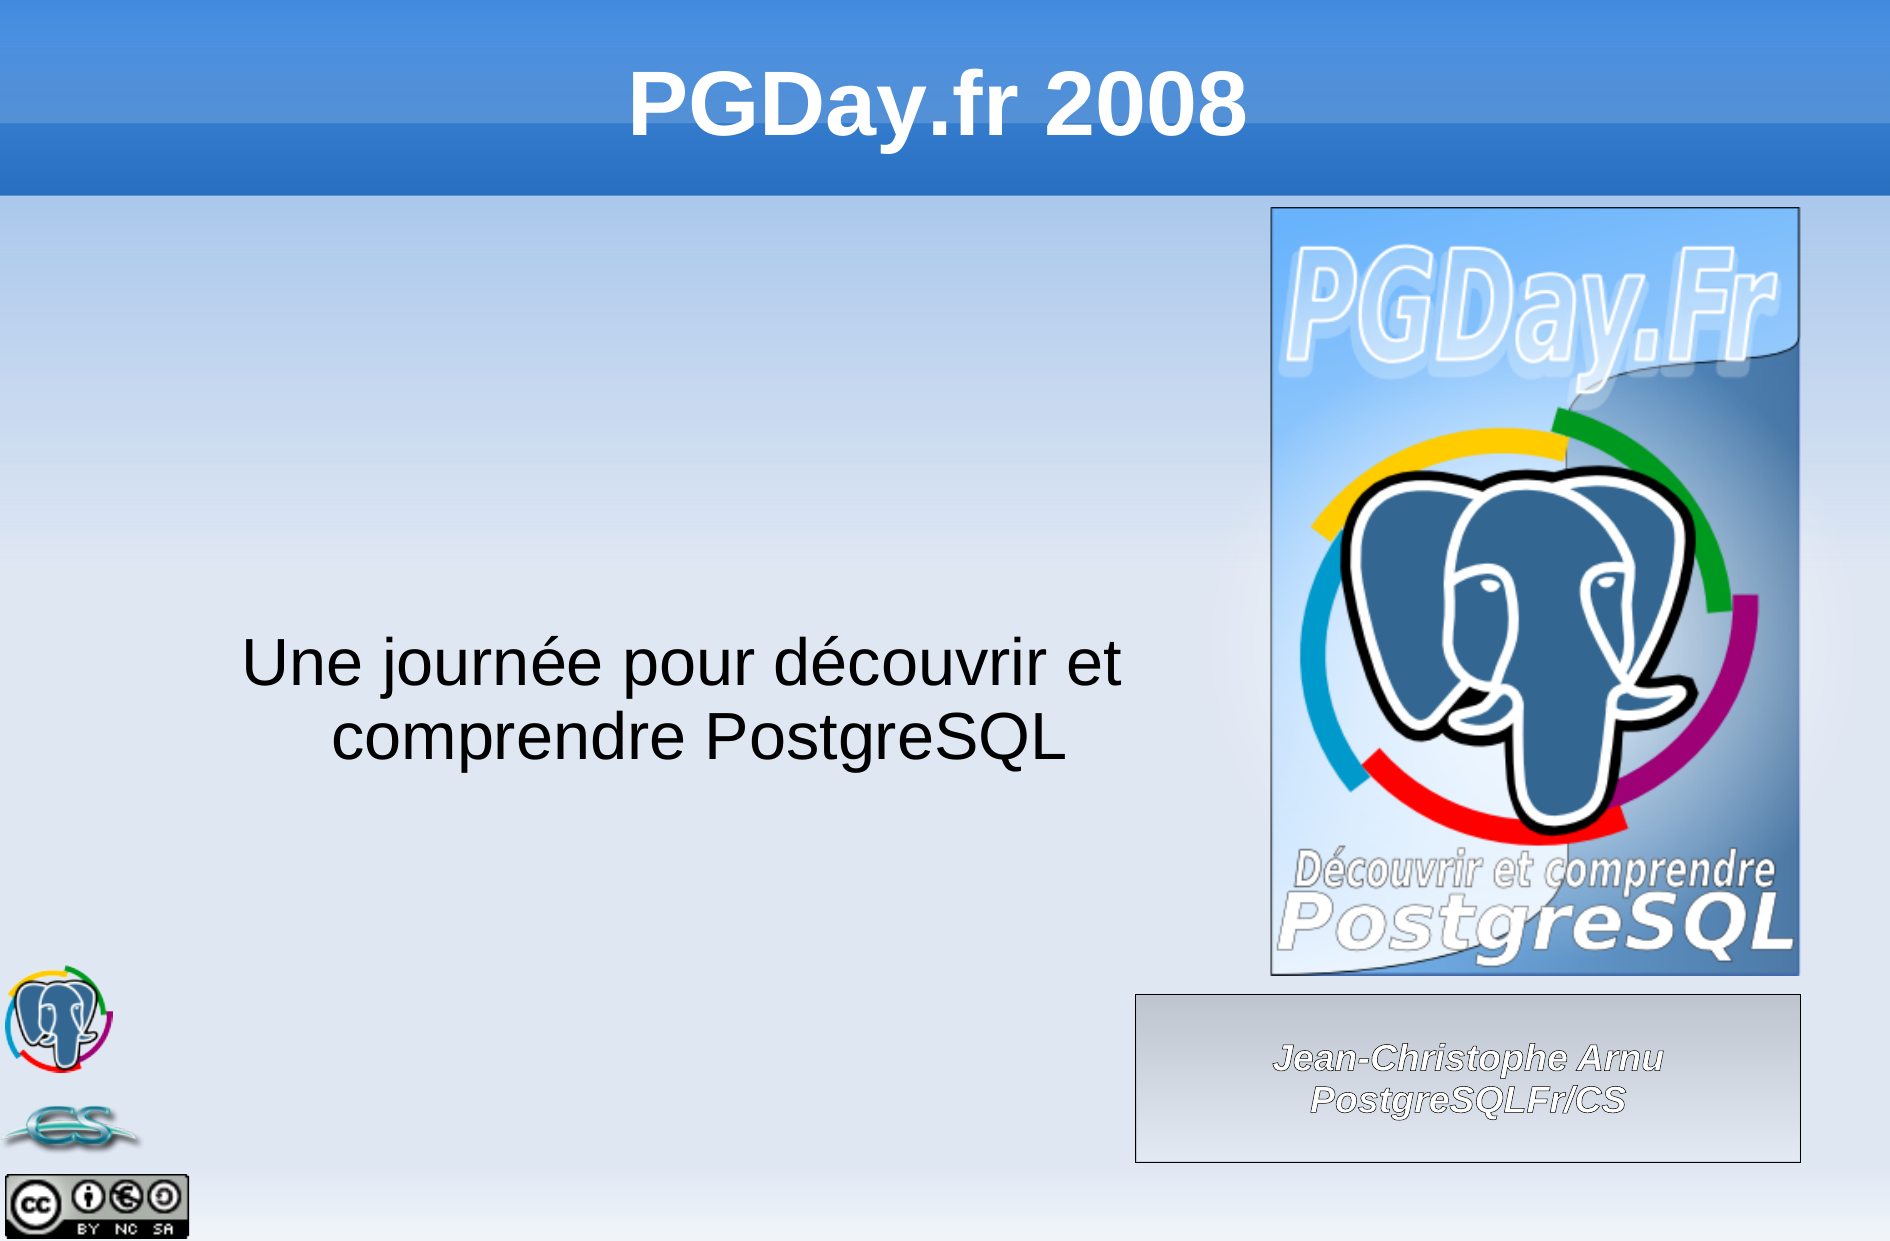

# PGDay.fr 2008
Une journée pour découvrir et comprendre PostgreSQL
Jean-Christophe Arnu
PostgreSQLFr/CS